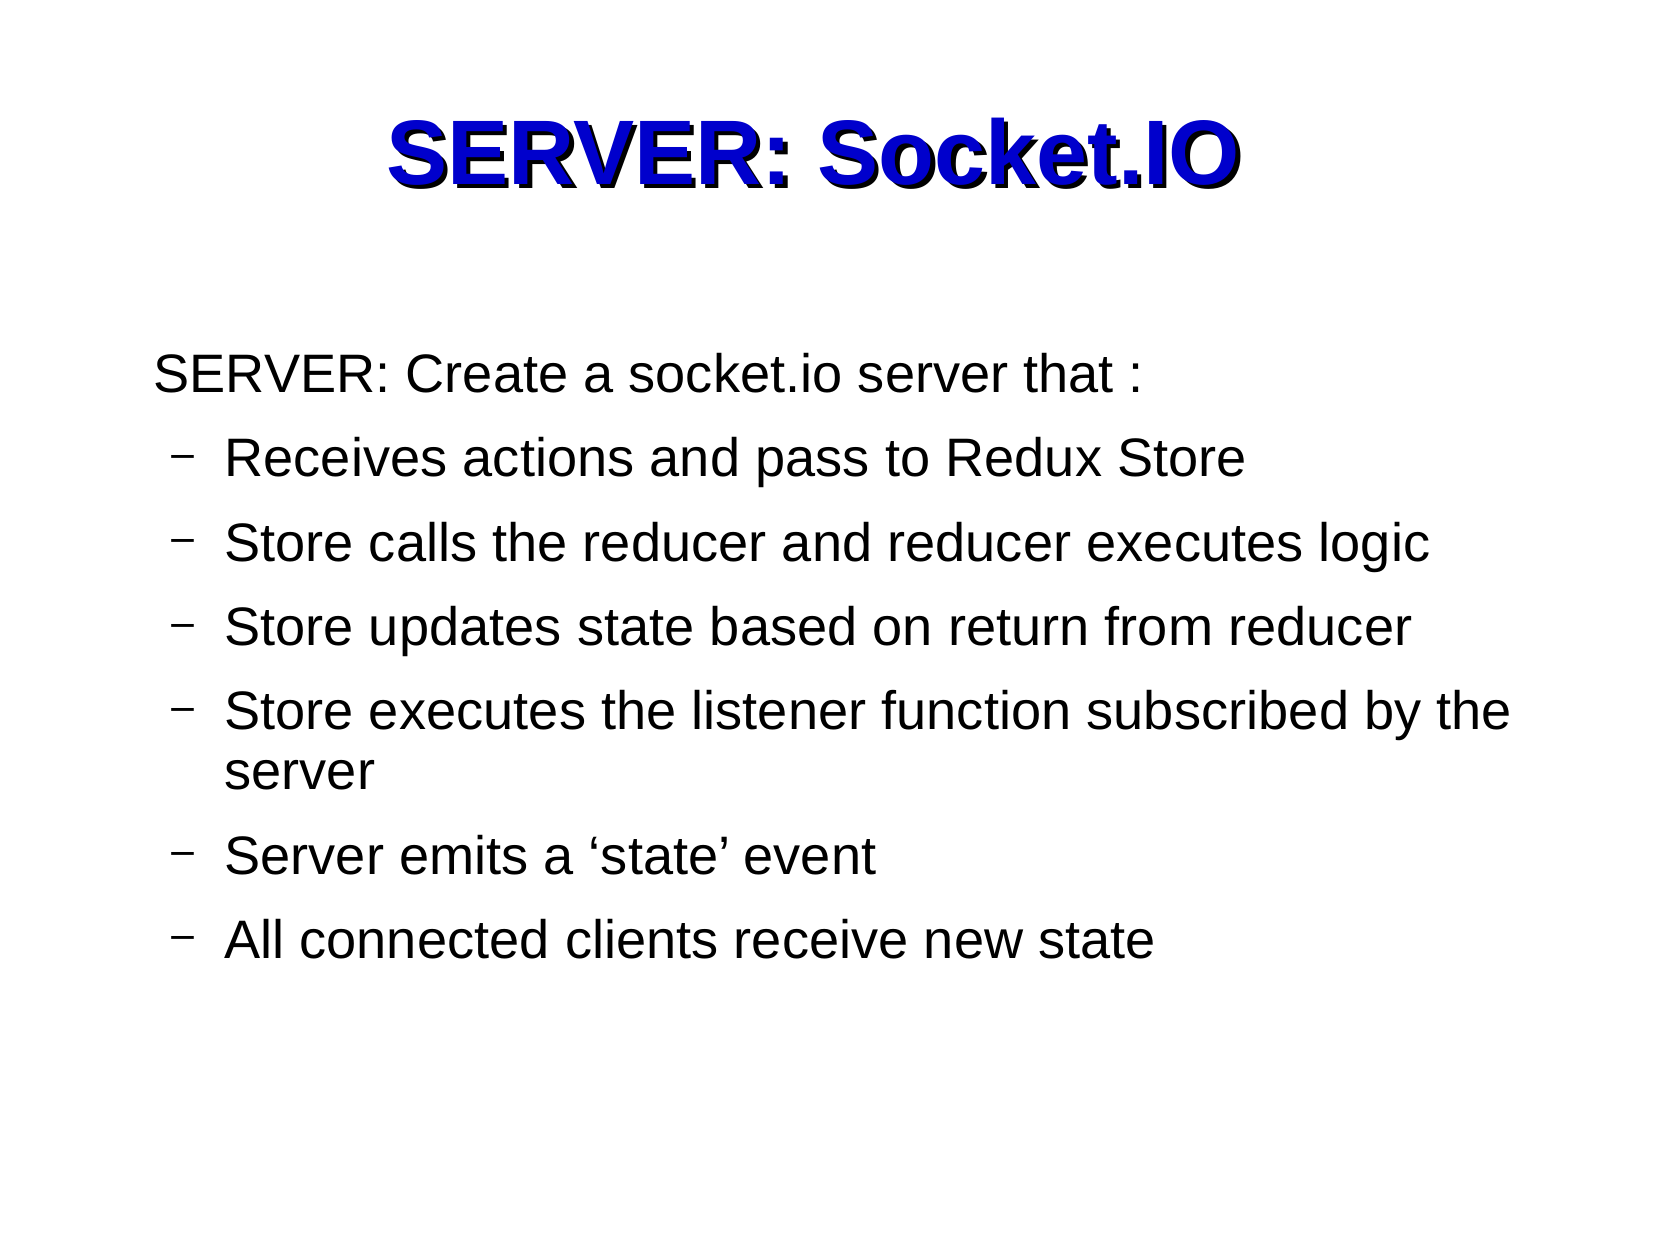

# SERVER: Socket.IO
SERVER: Create a socket.io server that :
Receives actions and pass to Redux Store
Store calls the reducer and reducer executes logic
Store updates state based on return from reducer
Store executes the listener function subscribed by the server
Server emits a ‘state’ event
All connected clients receive new state